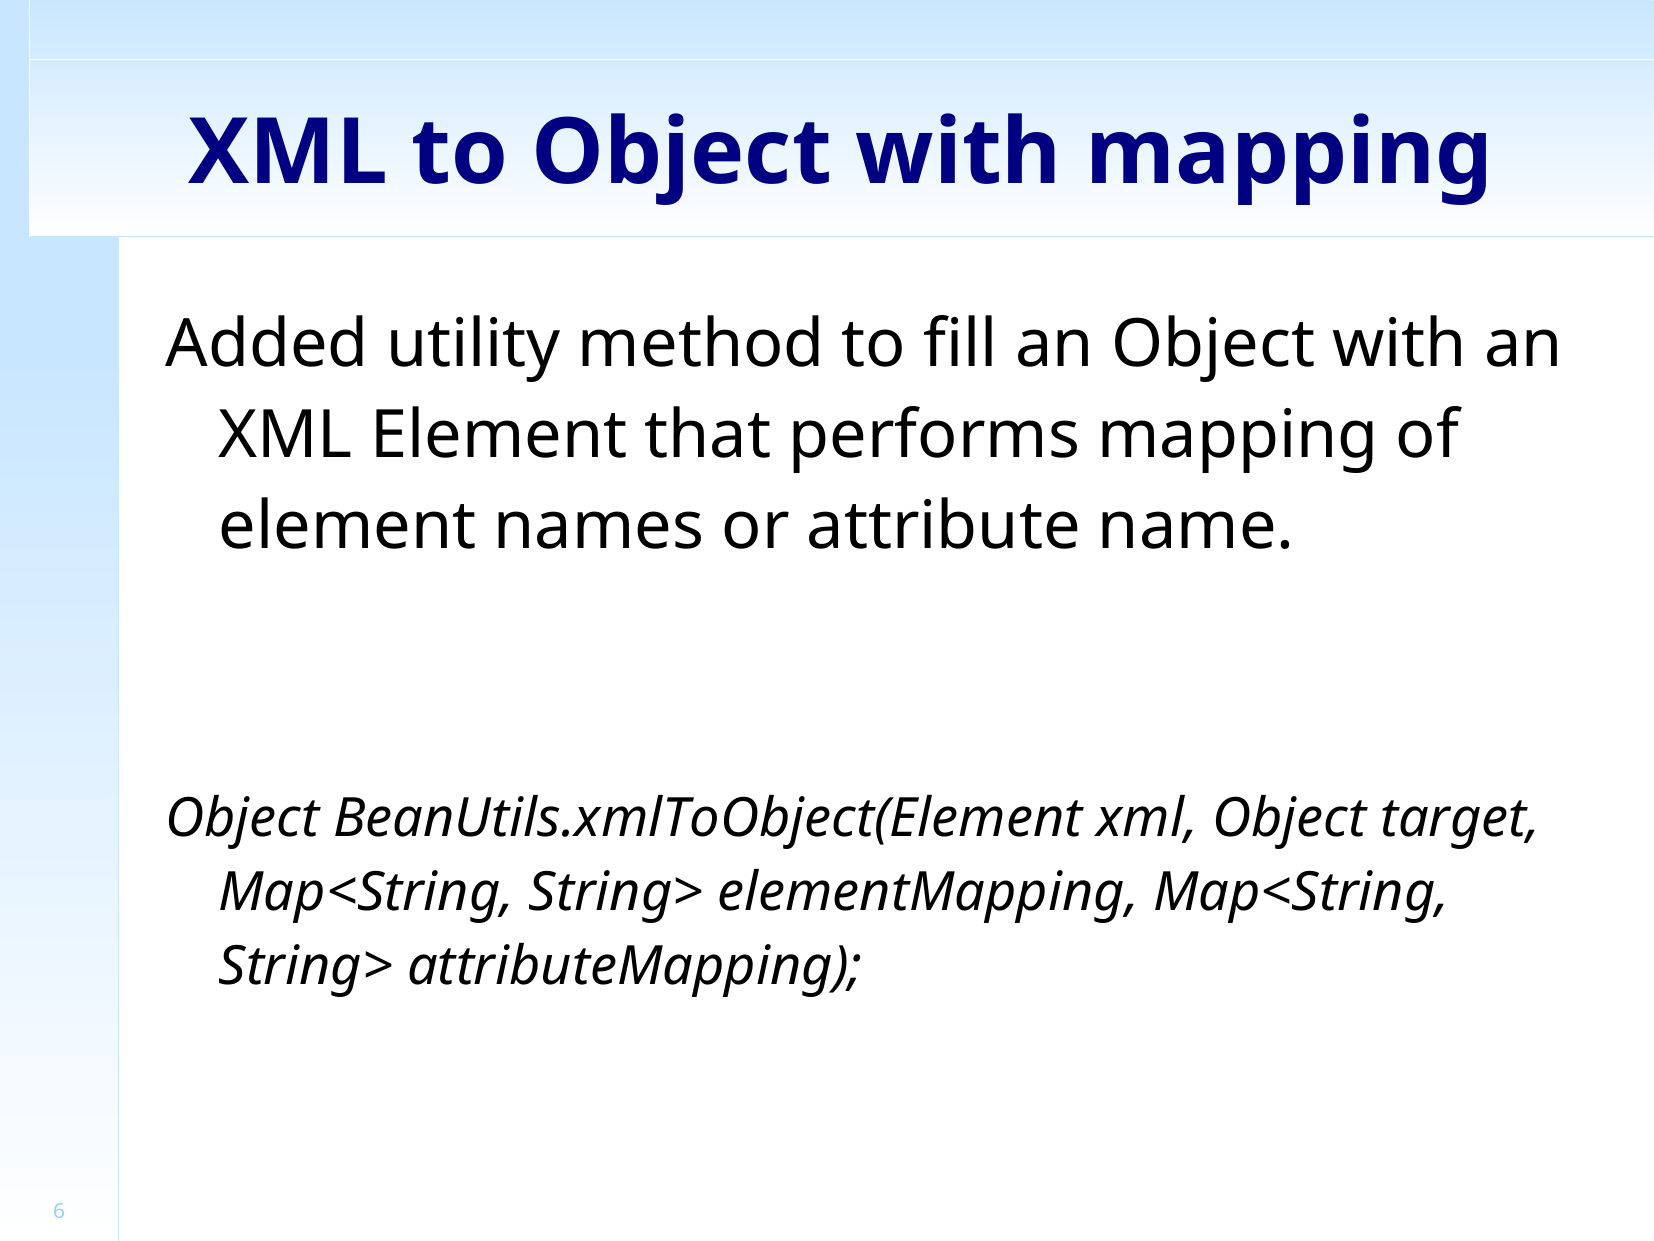

# XML to Object with mapping
Added utility method to fill an Object with an XML Element that performs mapping of element names or attribute name.
Object BeanUtils.xmlToObject(Element xml, Object target, Map<String, String> elementMapping, Map<String, String> attributeMapping);